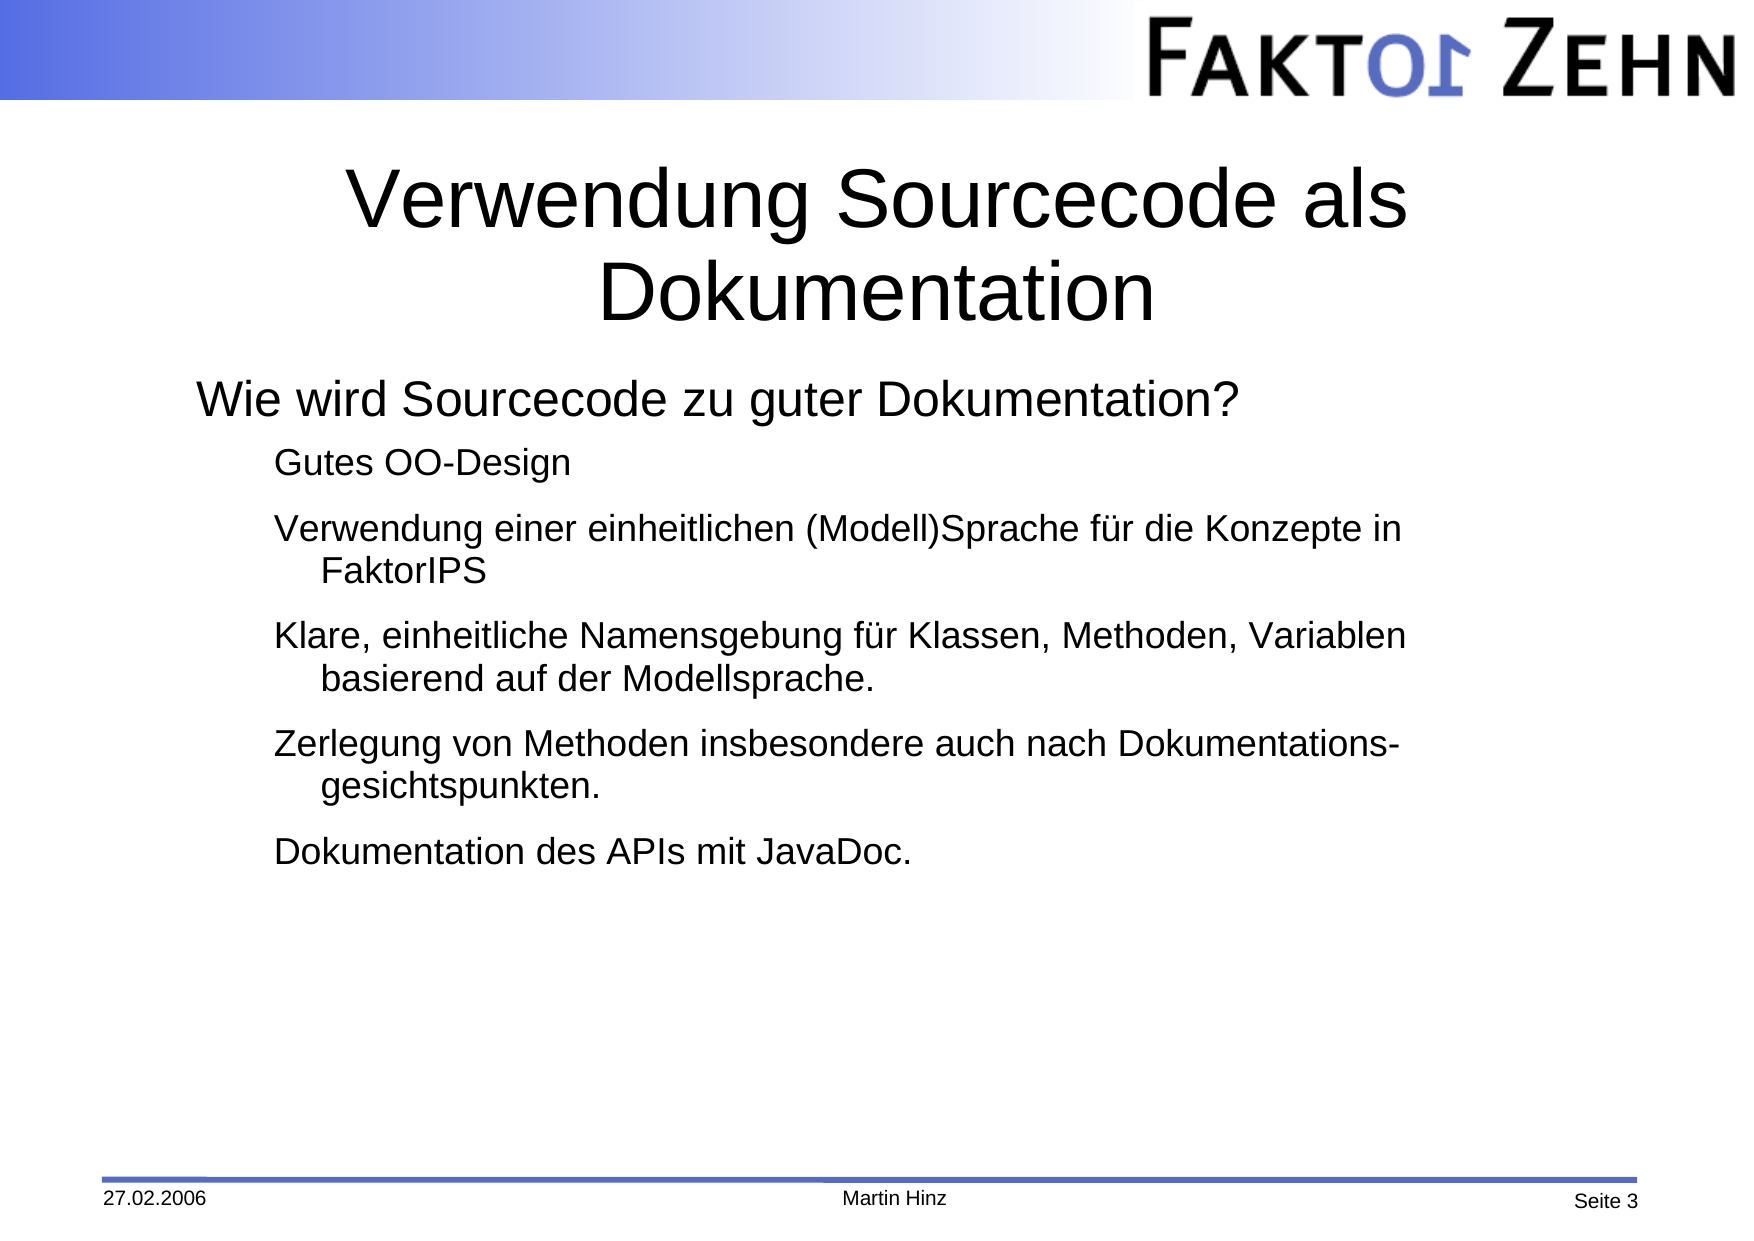

# Verwendung Sourcecode als Dokumentation
Wie wird Sourcecode zu guter Dokumentation?
Gutes OO-Design
Verwendung einer einheitlichen (Modell)Sprache für die Konzepte in FaktorIPS
Klare, einheitliche Namensgebung für Klassen, Methoden, Variablen basierend auf der Modellsprache.
Zerlegung von Methoden insbesondere auch nach Dokumentations-gesichtspunkten.
Dokumentation des APIs mit JavaDoc.